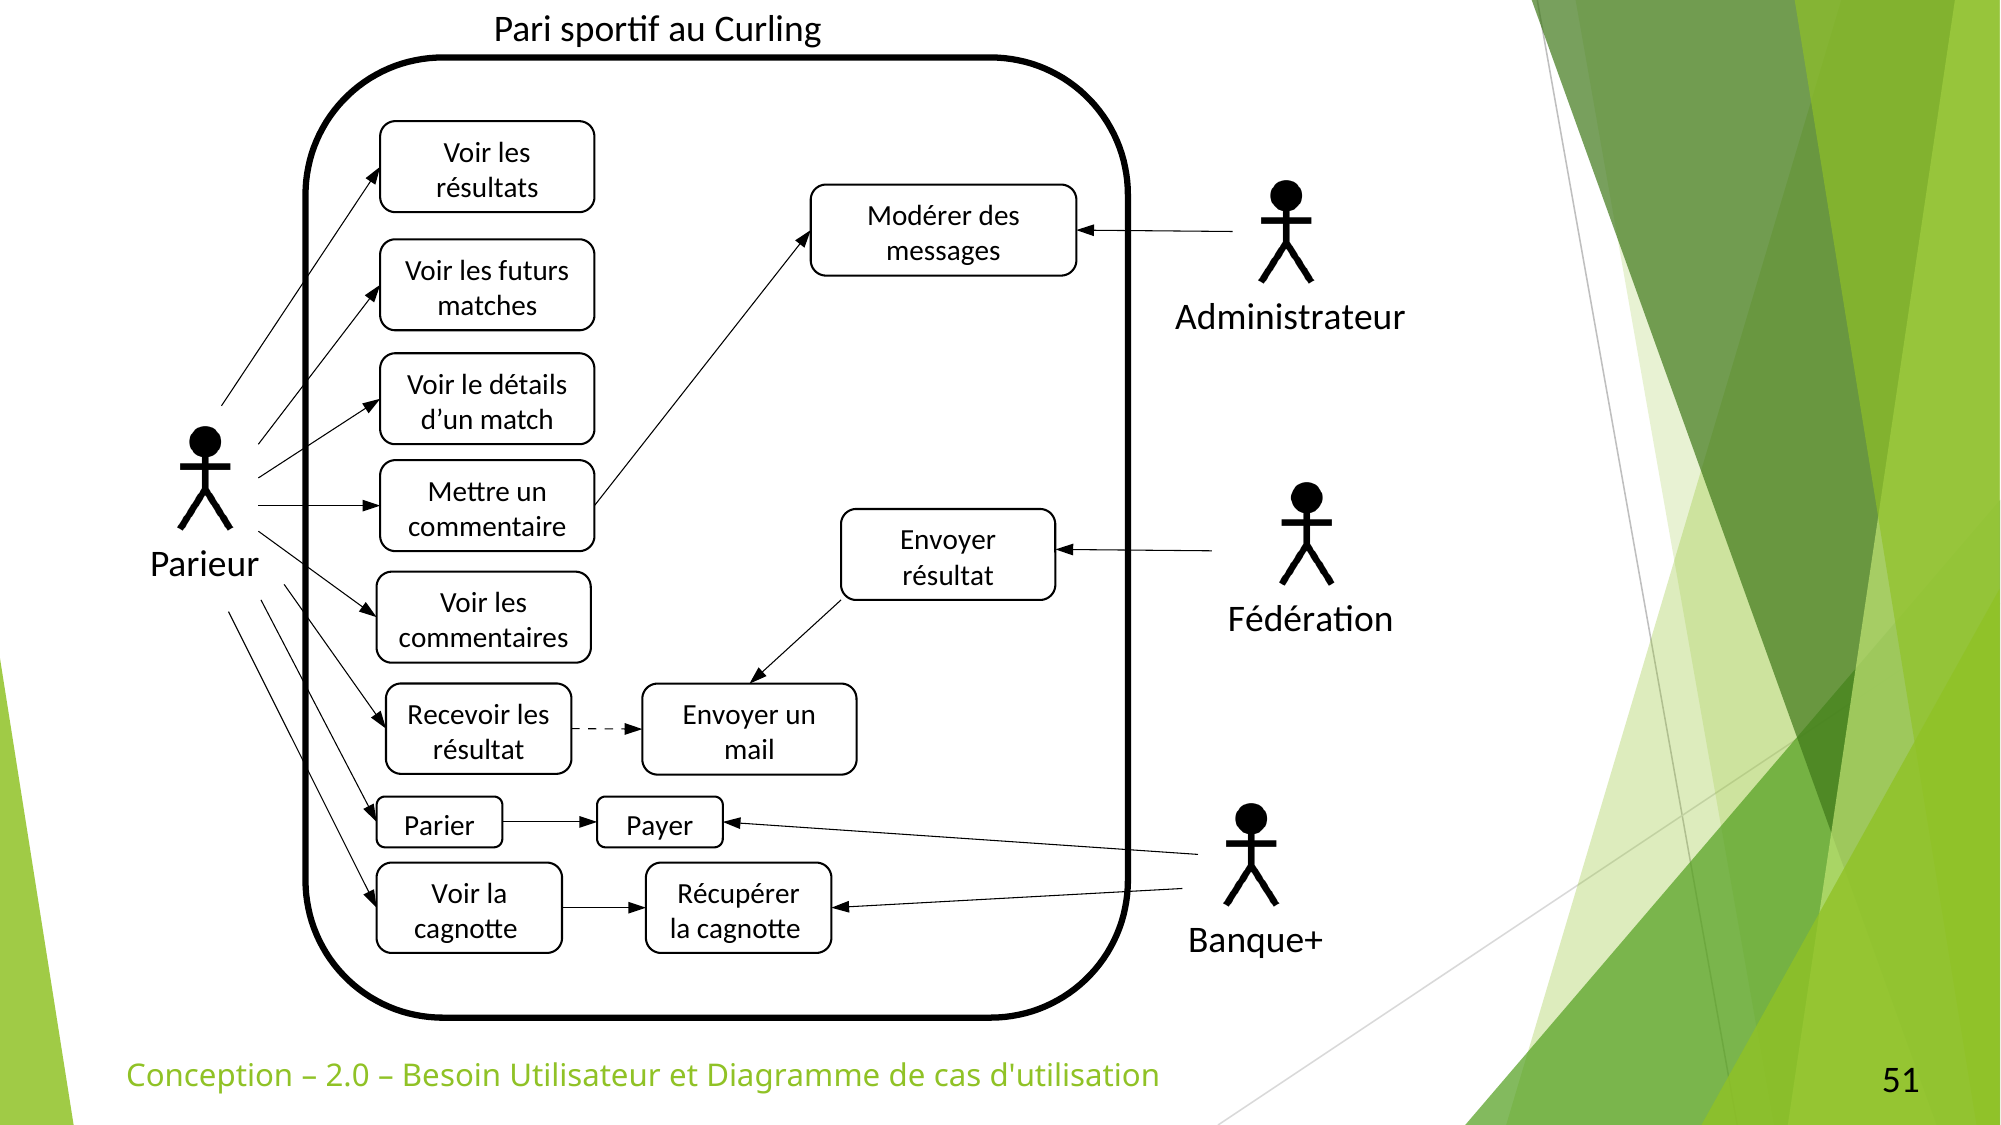

Pari sportif au Curling
Voir les résultats
Modérer des messages
Voir les futurs matches
Administrateur
Voir le détails d’un match
Mettre un commentaire
Envoyer résultat
Parieur
Voir les commentaires
Fédération
Recevoir les résultat
Envoyer un mail
Parier
Payer
Voir la cagnotte
Récupérer la cagnotte
Banque+
Conception – 2.0 – Besoin Utilisateur et Diagramme de cas d'utilisation